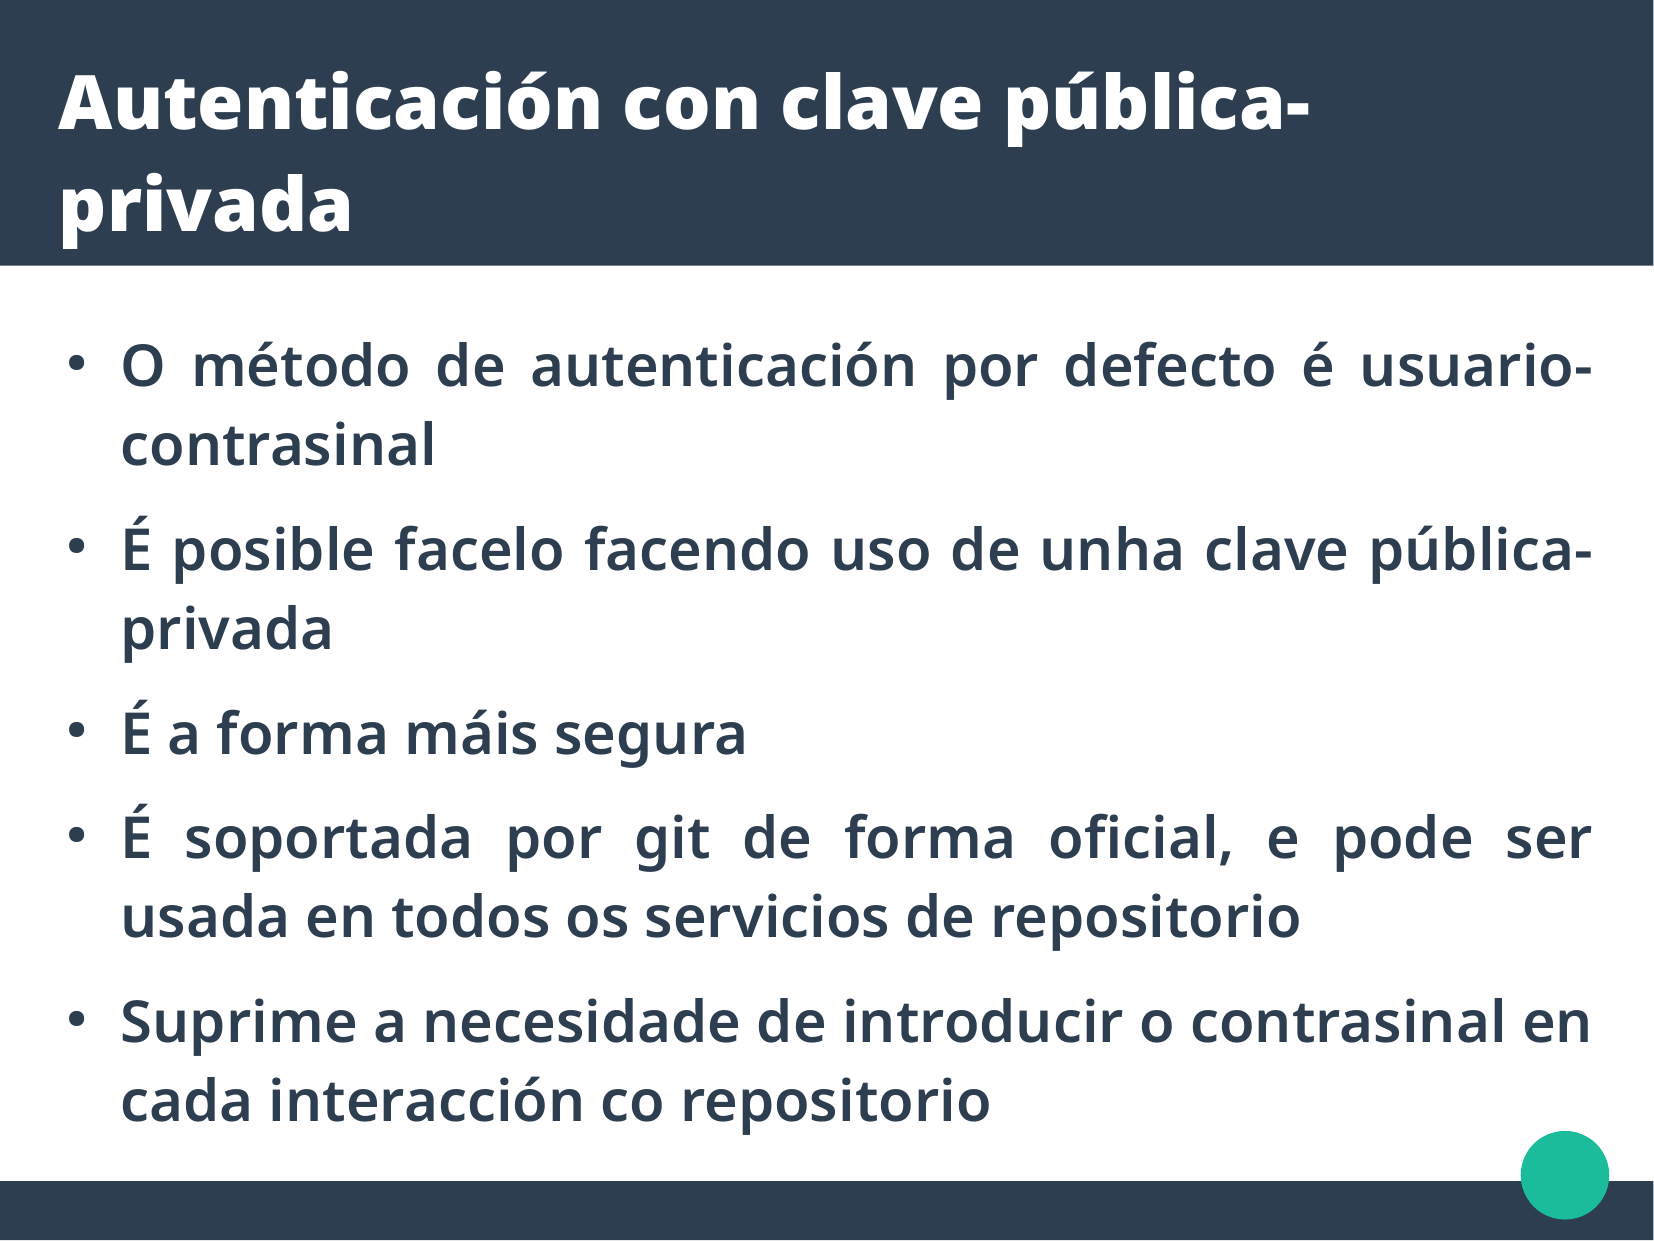

# Autenticación con clave pública-privada
O método de autenticación por defecto é usuario-contrasinal
É posible facelo facendo uso de unha clave pública-privada
É a forma máis segura
É soportada por git de forma oficial, e pode ser usada en todos os servicios de repositorio
Suprime a necesidade de introducir o contrasinal en cada interacción co repositorio